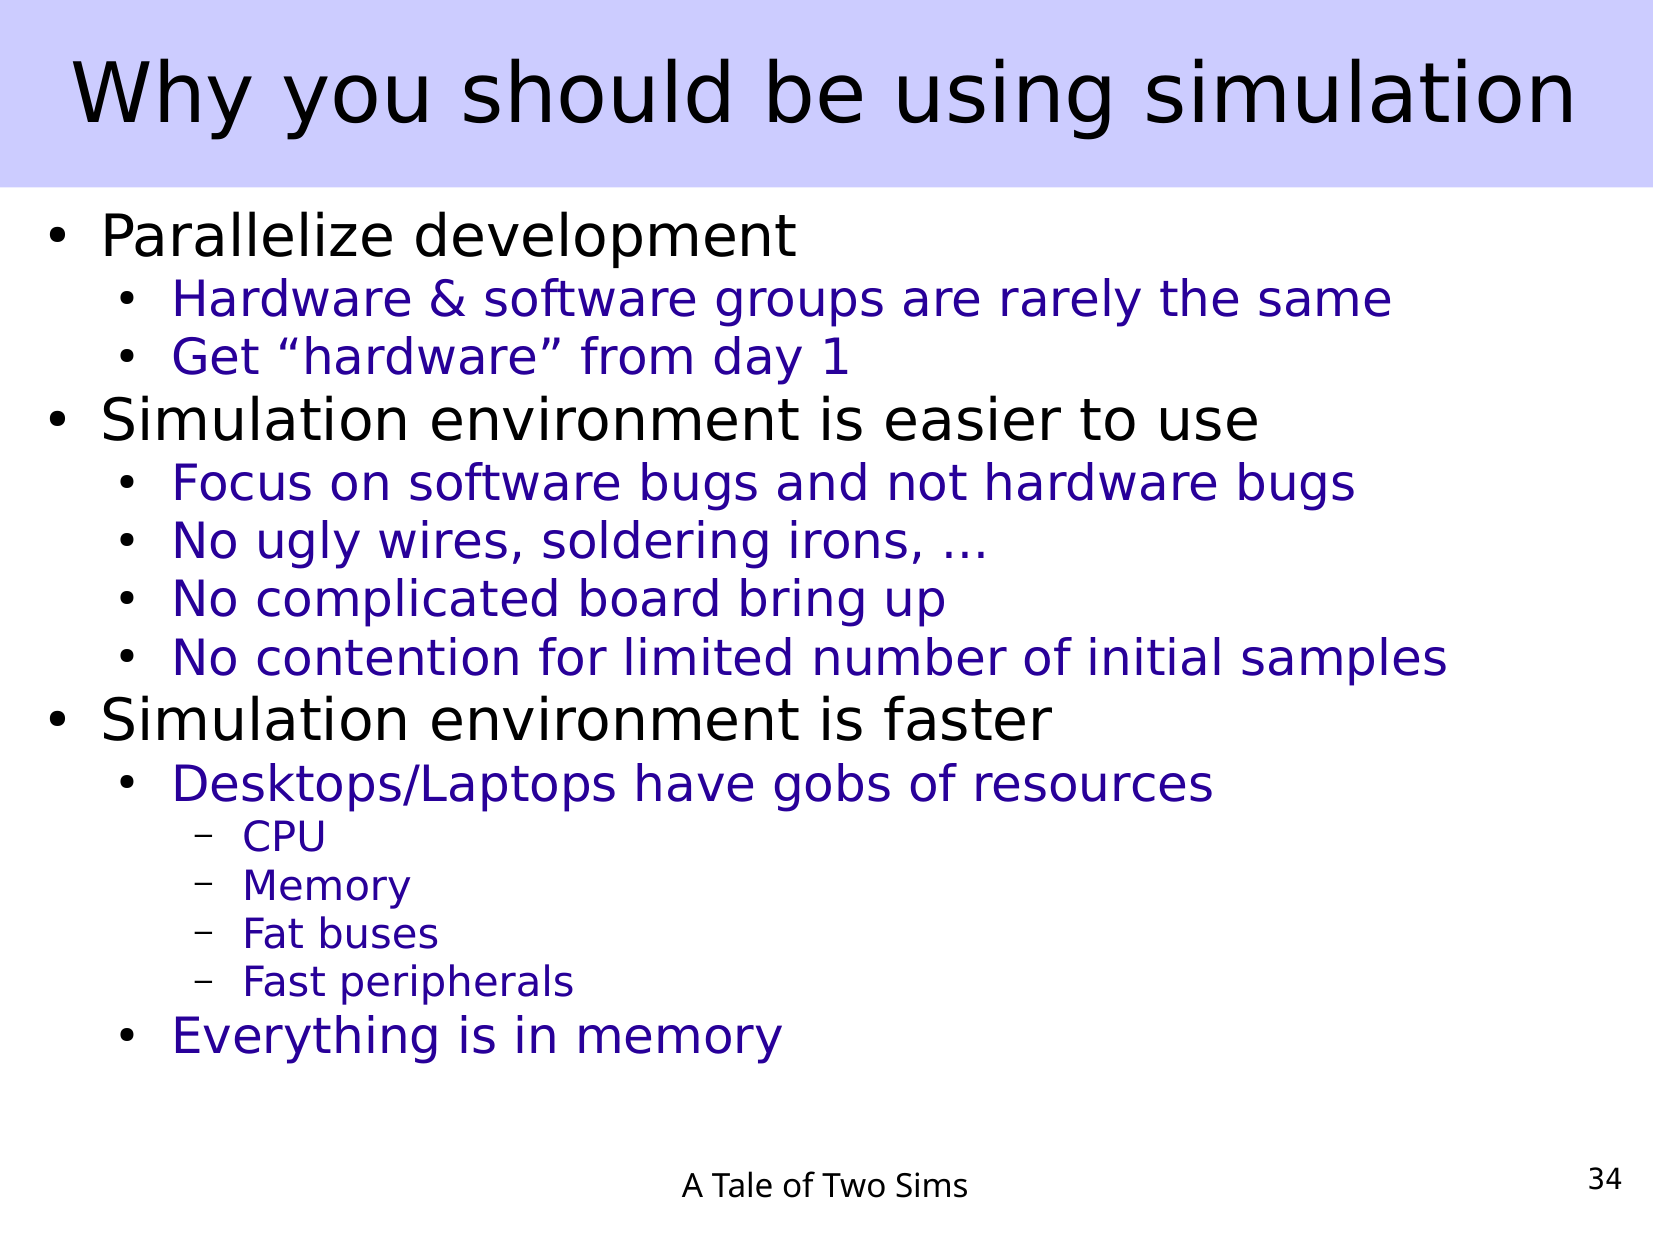

# Why you should be using simulation
Parallelize development
Hardware & software groups are rarely the same
Get “hardware” from day 1
Simulation environment is easier to use
Focus on software bugs and not hardware bugs
No ugly wires, soldering irons, ...
No complicated board bring up
No contention for limited number of initial samples
Simulation environment is faster
Desktops/Laptops have gobs of resources
CPU
Memory
Fat buses
Fast peripherals
Everything is in memory
34